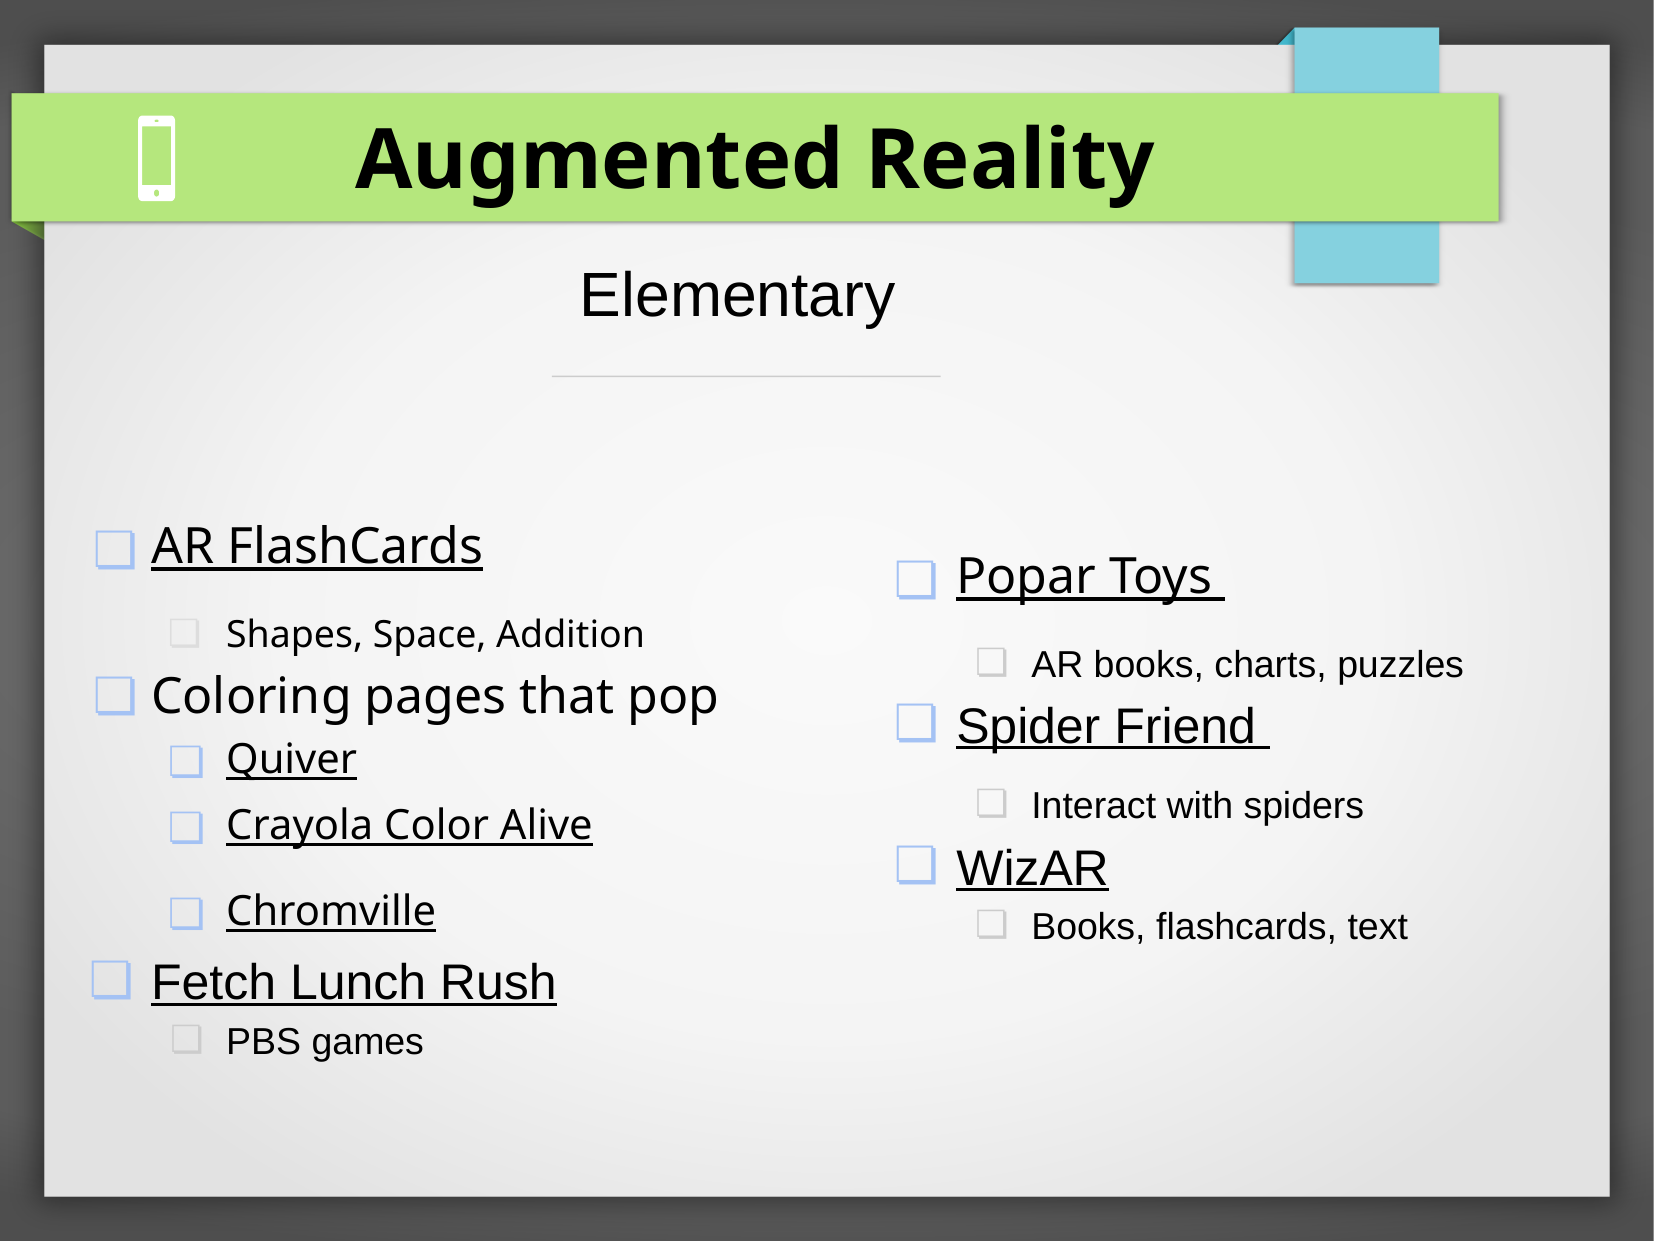

Augmented Reality
Elementary
AR FlashCards
Shapes, Space, Addition
Coloring pages that pop
Quiver
Crayola Color Alive
Chromville
Fetch Lunch Rush
PBS games
Popar Toys
AR books, charts, puzzles
Spider Friend
Interact with spiders
WizAR
Books, flashcards, text